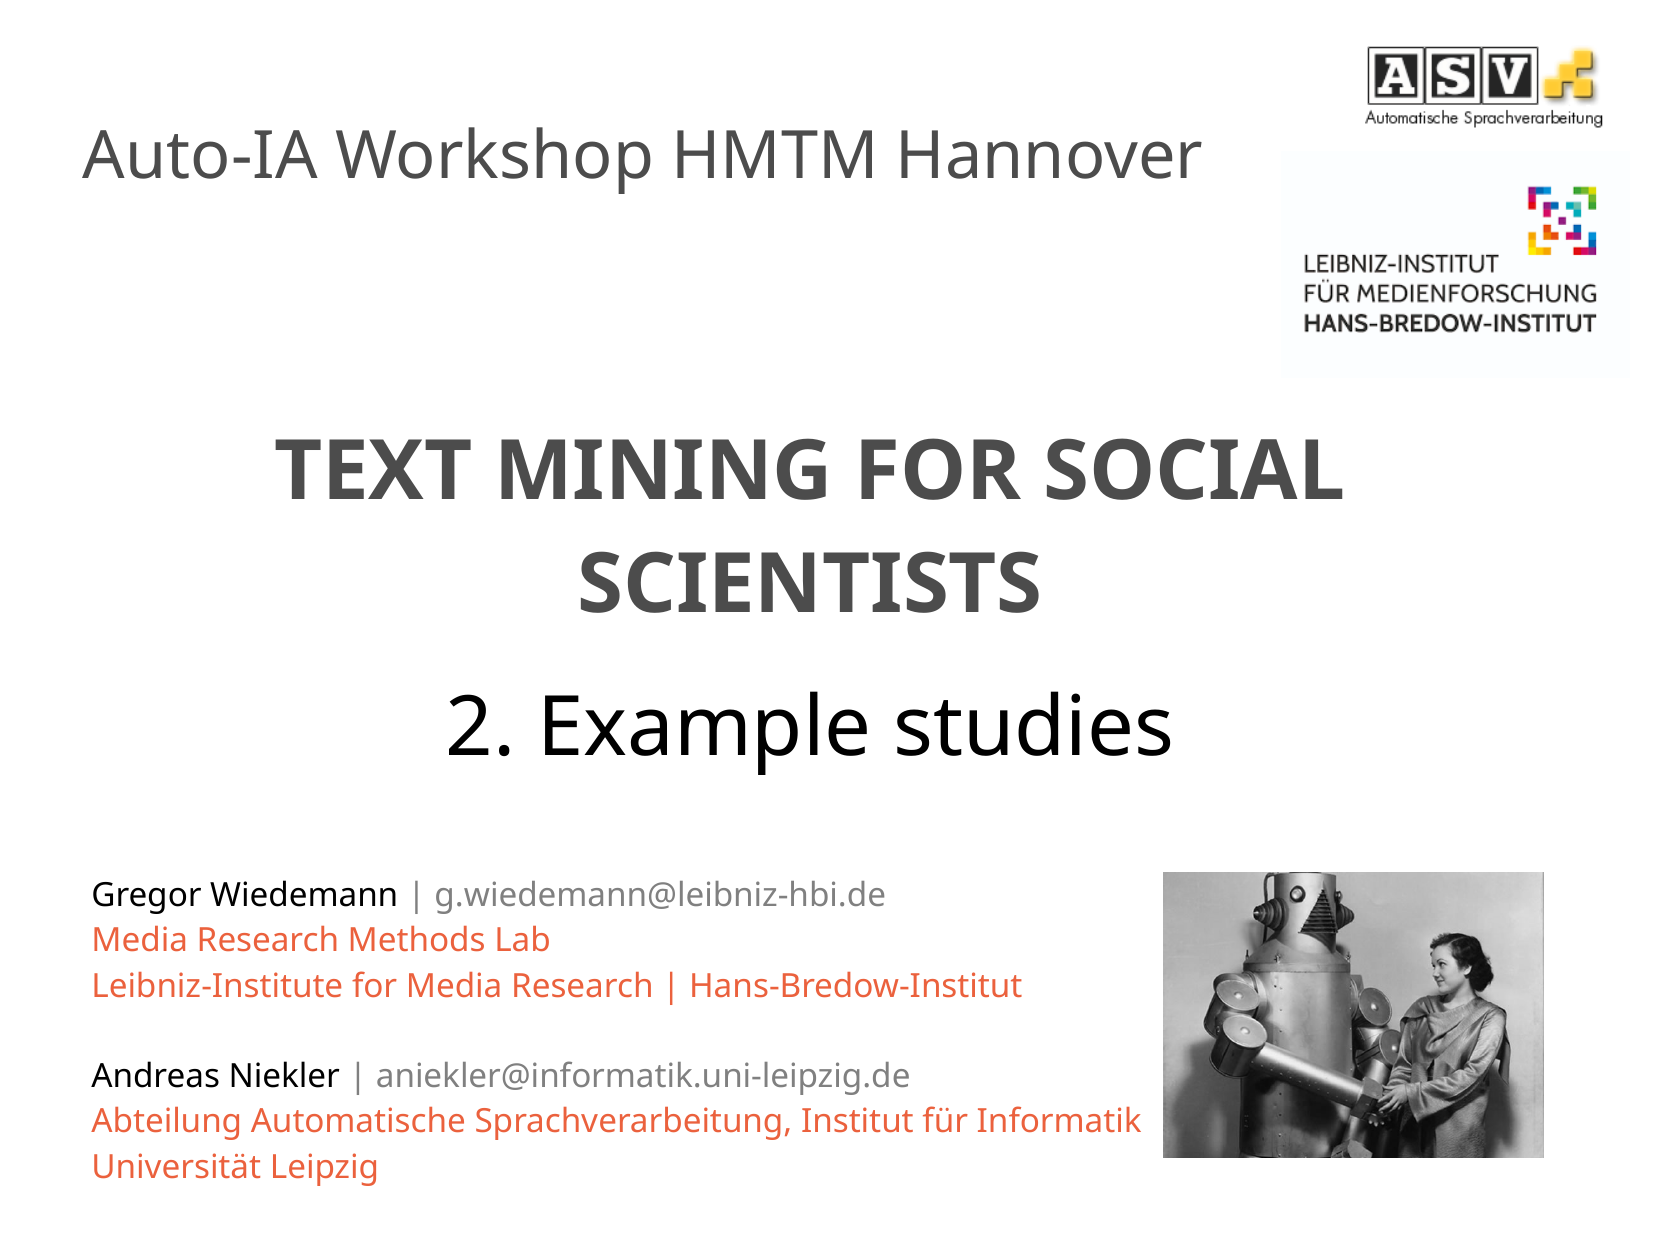

# Auto-IA Workshop HMTM Hannover
TEXT MINING FOR SOCIAL SCIENTISTS
2. Example studies
Gregor Wiedemann | g.wiedemann@leibniz-hbi.de
Media Research Methods Lab
Leibniz-Institute for Media Research | Hans-Bredow-Institut
Andreas Niekler | aniekler@informatik.uni-leipzig.de
Abteilung Automatische Sprachverarbeitung, Institut für Informatik
Universität Leipzig